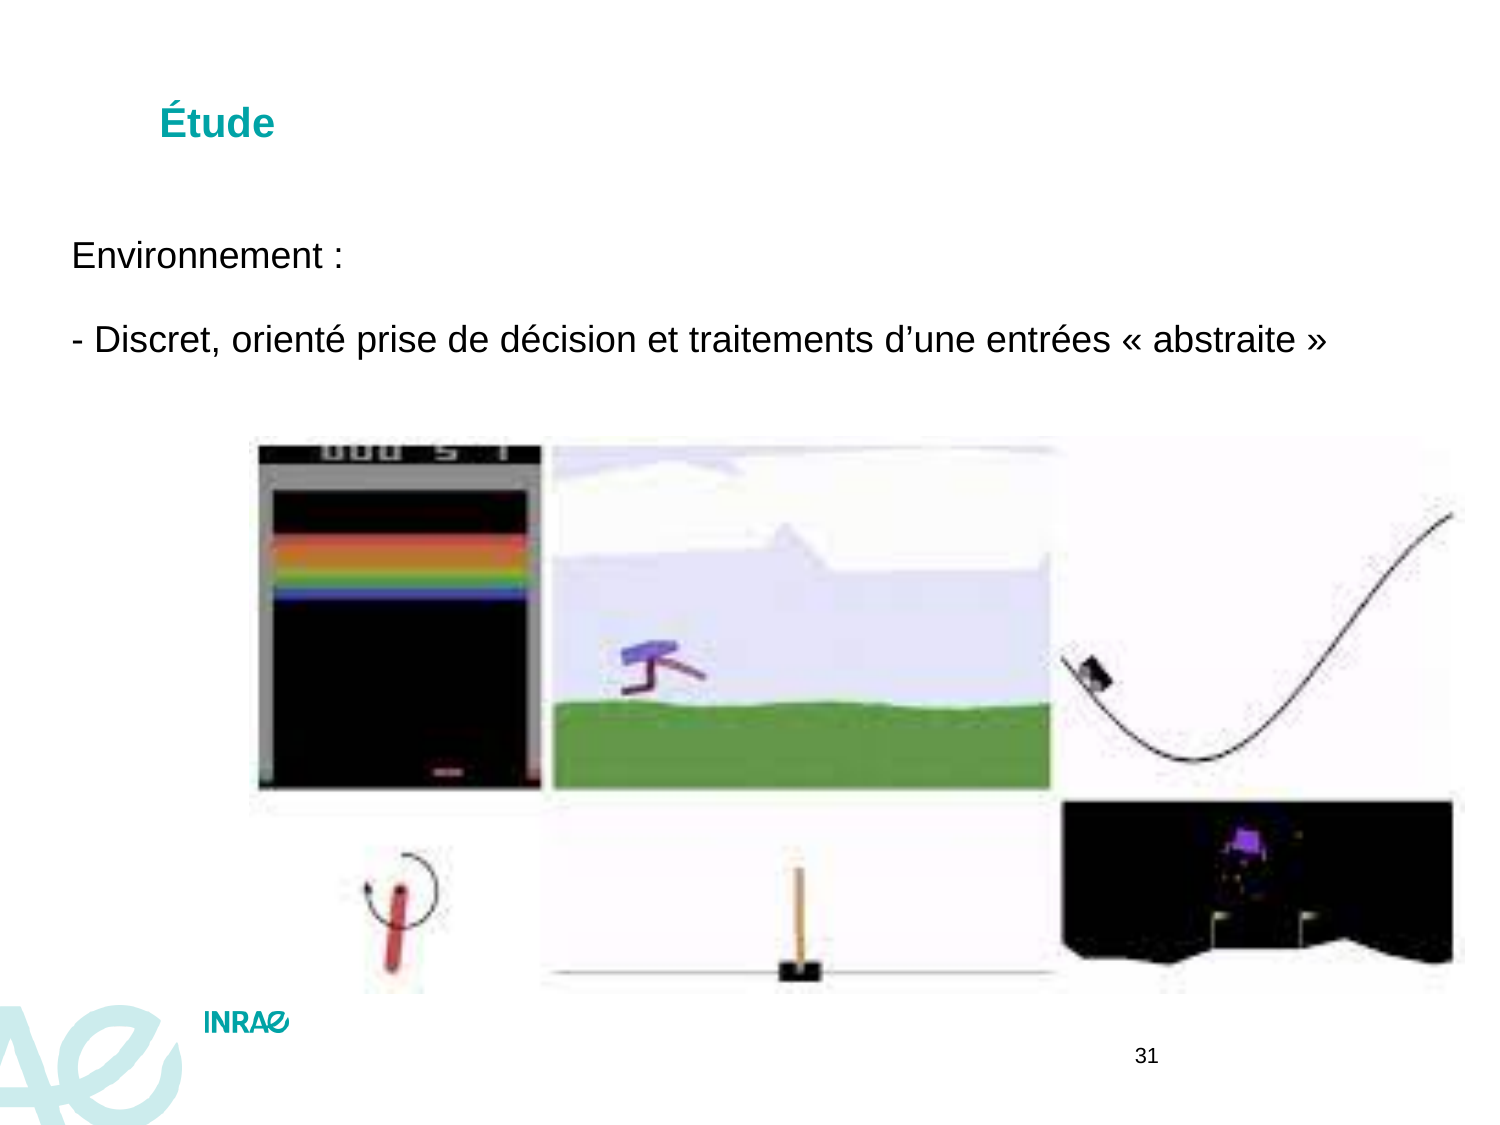

Étude
Environnement :
- Discret, orienté prise de décision et traitements d’une entrées « abstraite »